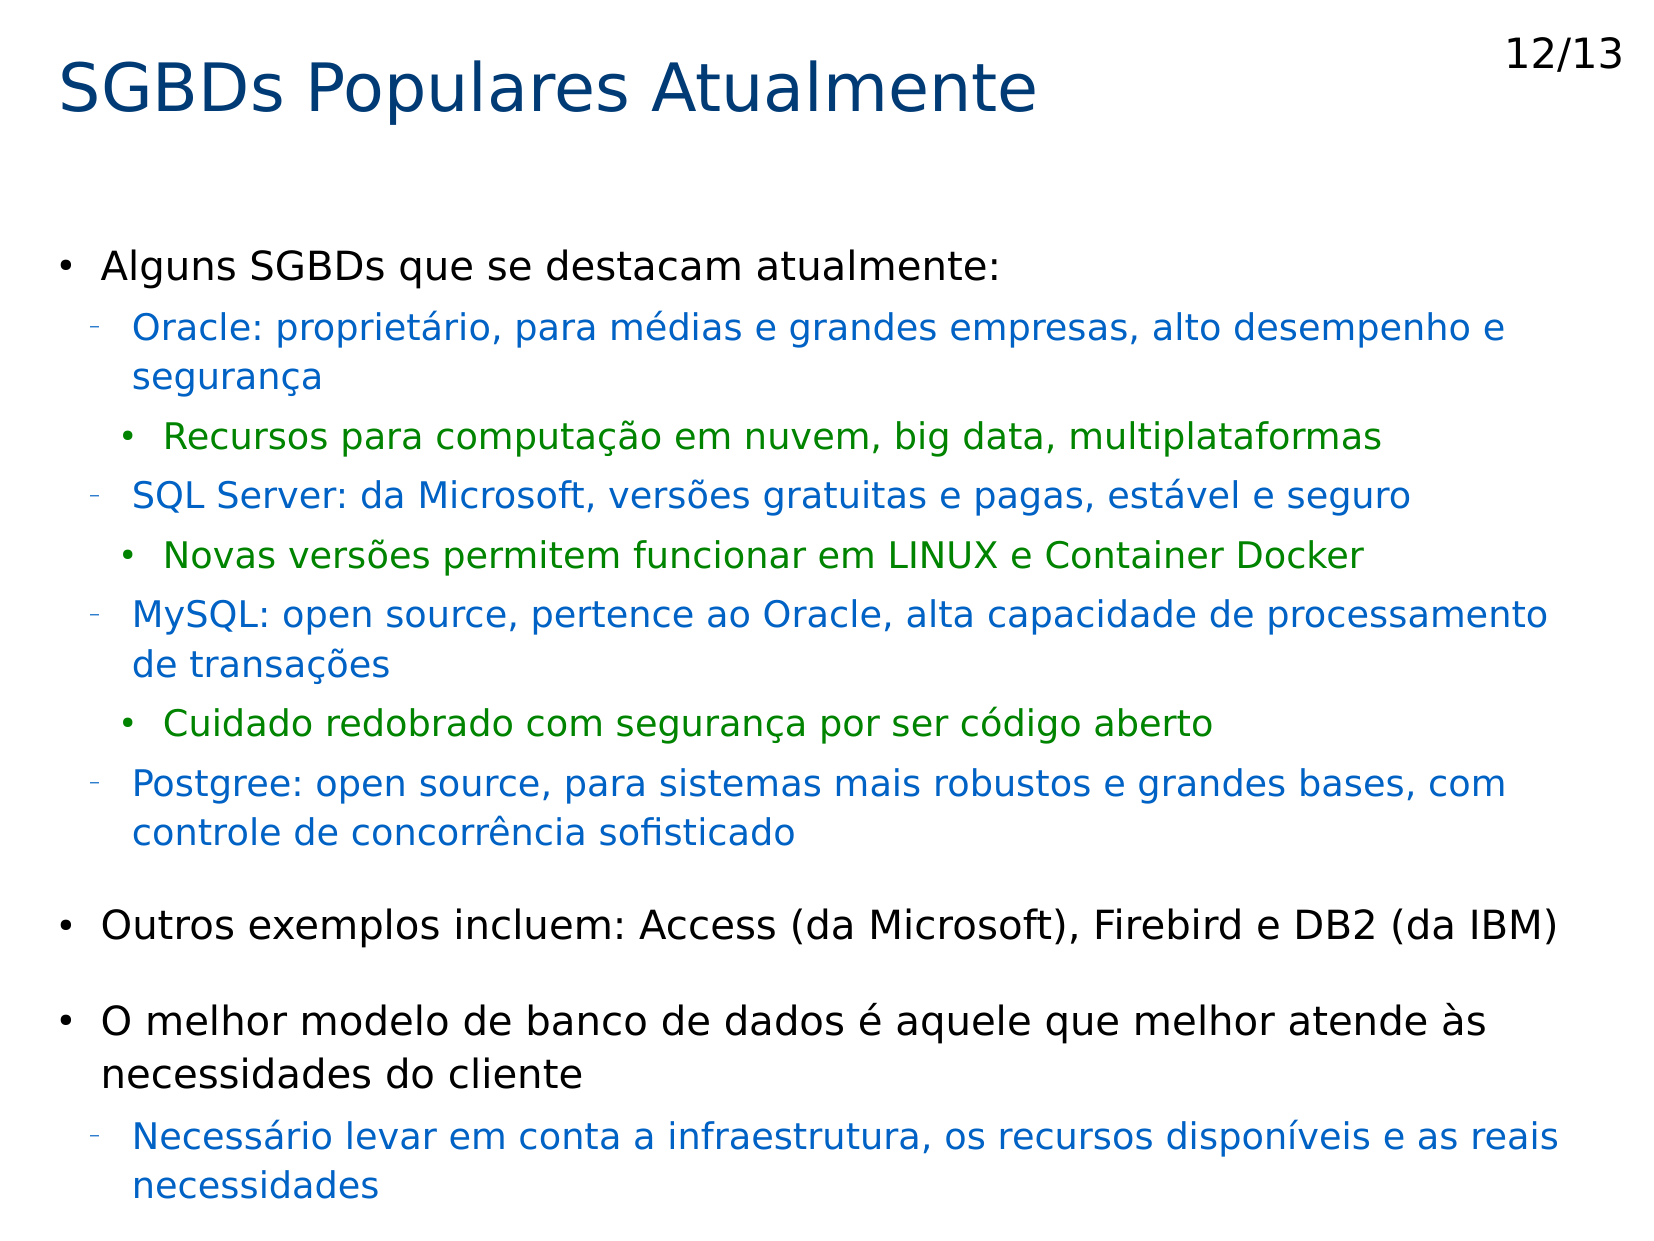

# SGBDs Populares Atualmente
12
Alguns SGBDs que se destacam atualmente:
Oracle: proprietário, para médias e grandes empresas, alto desempenho e segurança
Recursos para computação em nuvem, big data, multiplataformas
SQL Server: da Microsoft, versões gratuitas e pagas, estável e seguro
Novas versões permitem funcionar em LINUX e Container Docker
MySQL: open source, pertence ao Oracle, alta capacidade de processamento de transações
Cuidado redobrado com segurança por ser código aberto
Postgree: open source, para sistemas mais robustos e grandes bases, com controle de concorrência sofisticado
Outros exemplos incluem: Access (da Microsoft), Firebird e DB2 (da IBM)
O melhor modelo de banco de dados é aquele que melhor atende às necessidades do cliente
Necessário levar em conta a infraestrutura, os recursos disponíveis e as reais necessidades